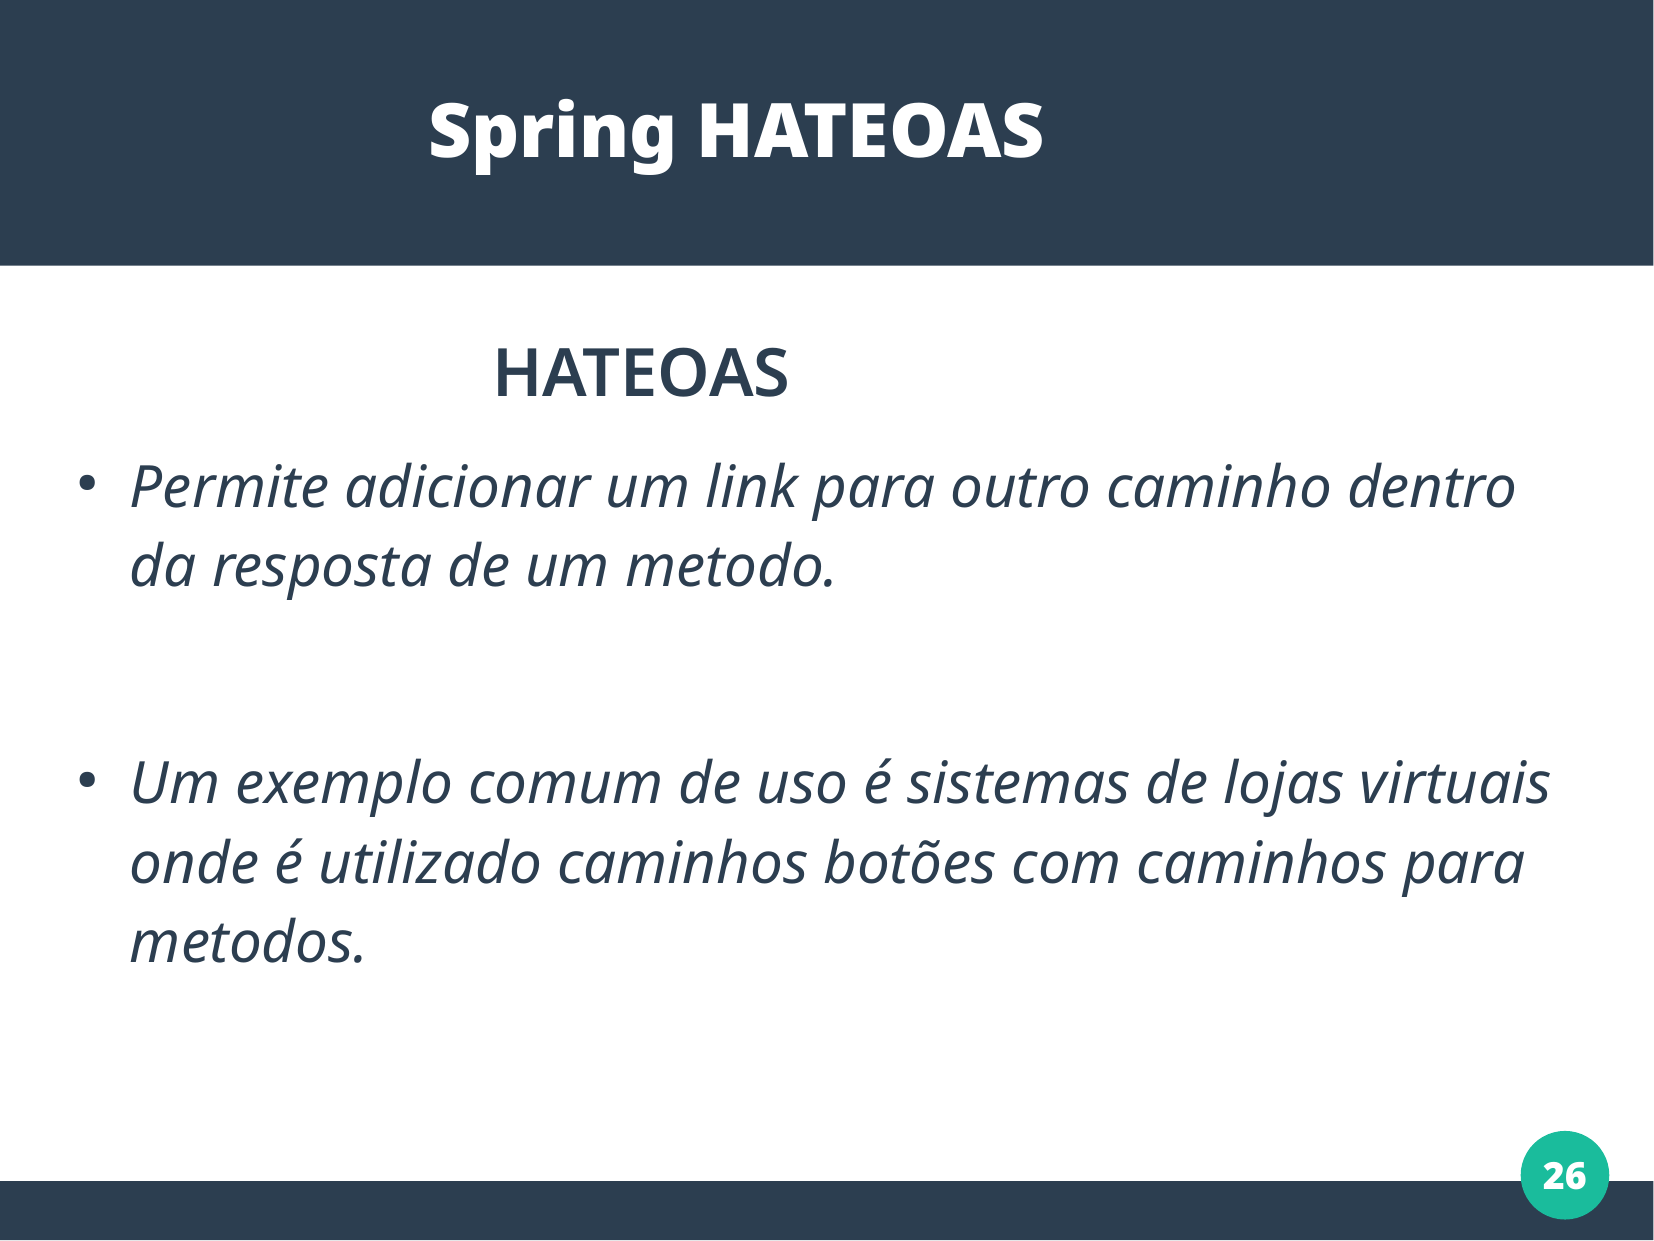

# Spring HATEOAS
 HATEOAS
Permite adicionar um link para outro caminho dentro da resposta de um metodo.
Um exemplo comum de uso é sistemas de lojas virtuais onde é utilizado caminhos botões com caminhos para metodos.
26